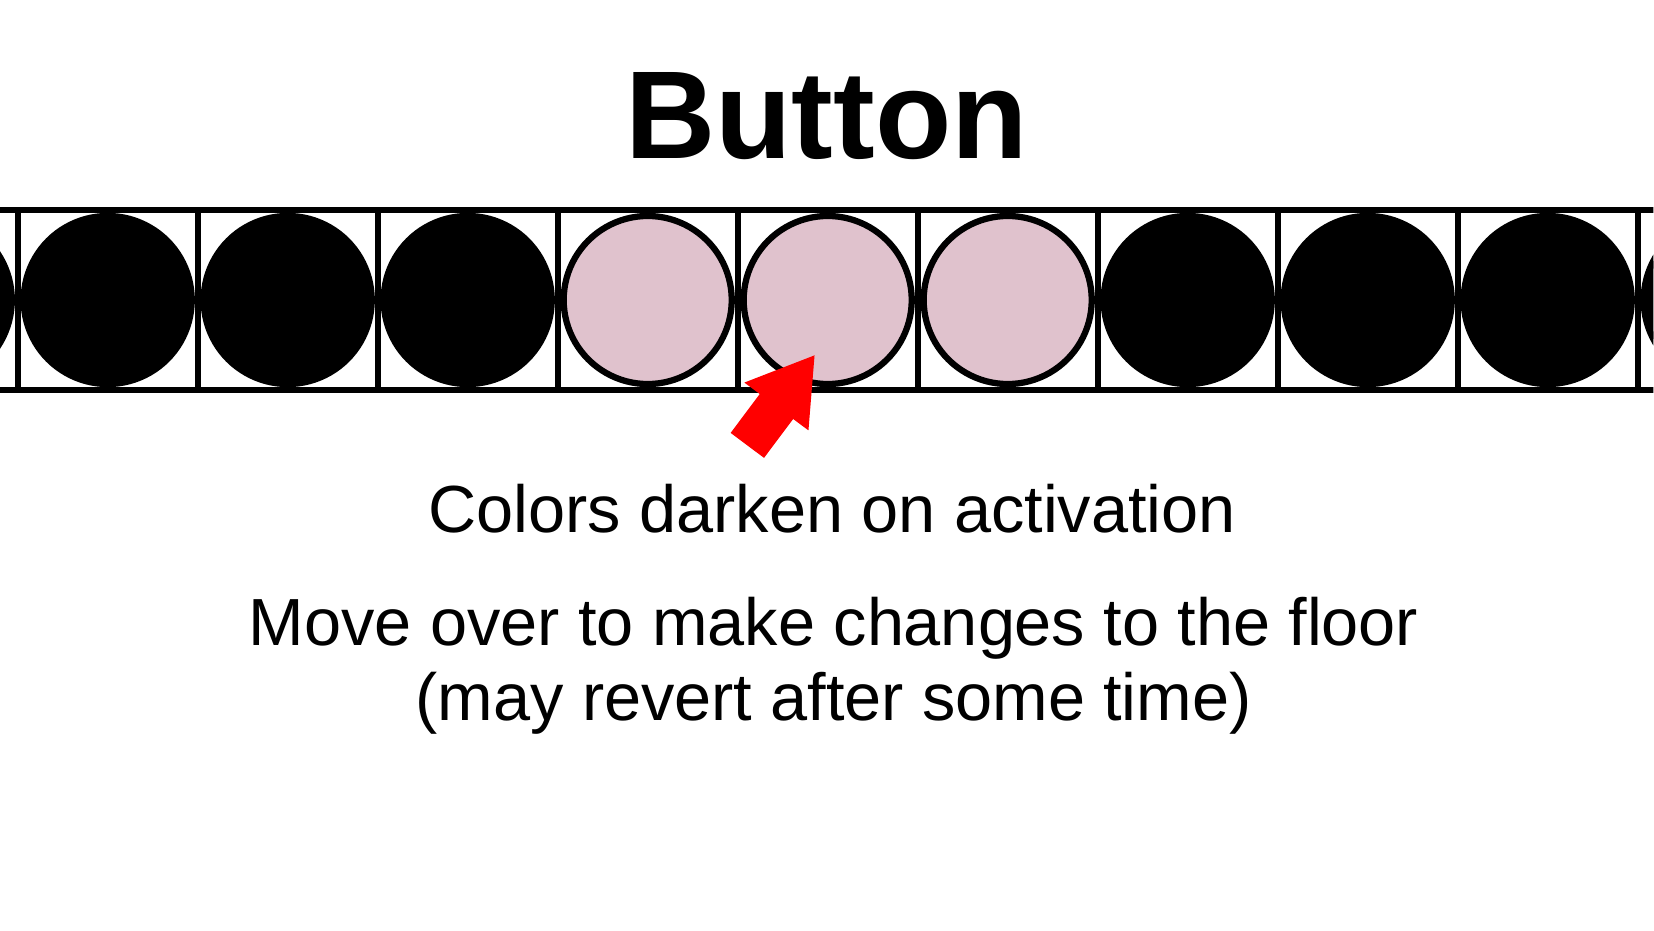

# Button
Move over to make changes to the floor
(may revert after some time)
Colors darken on activation